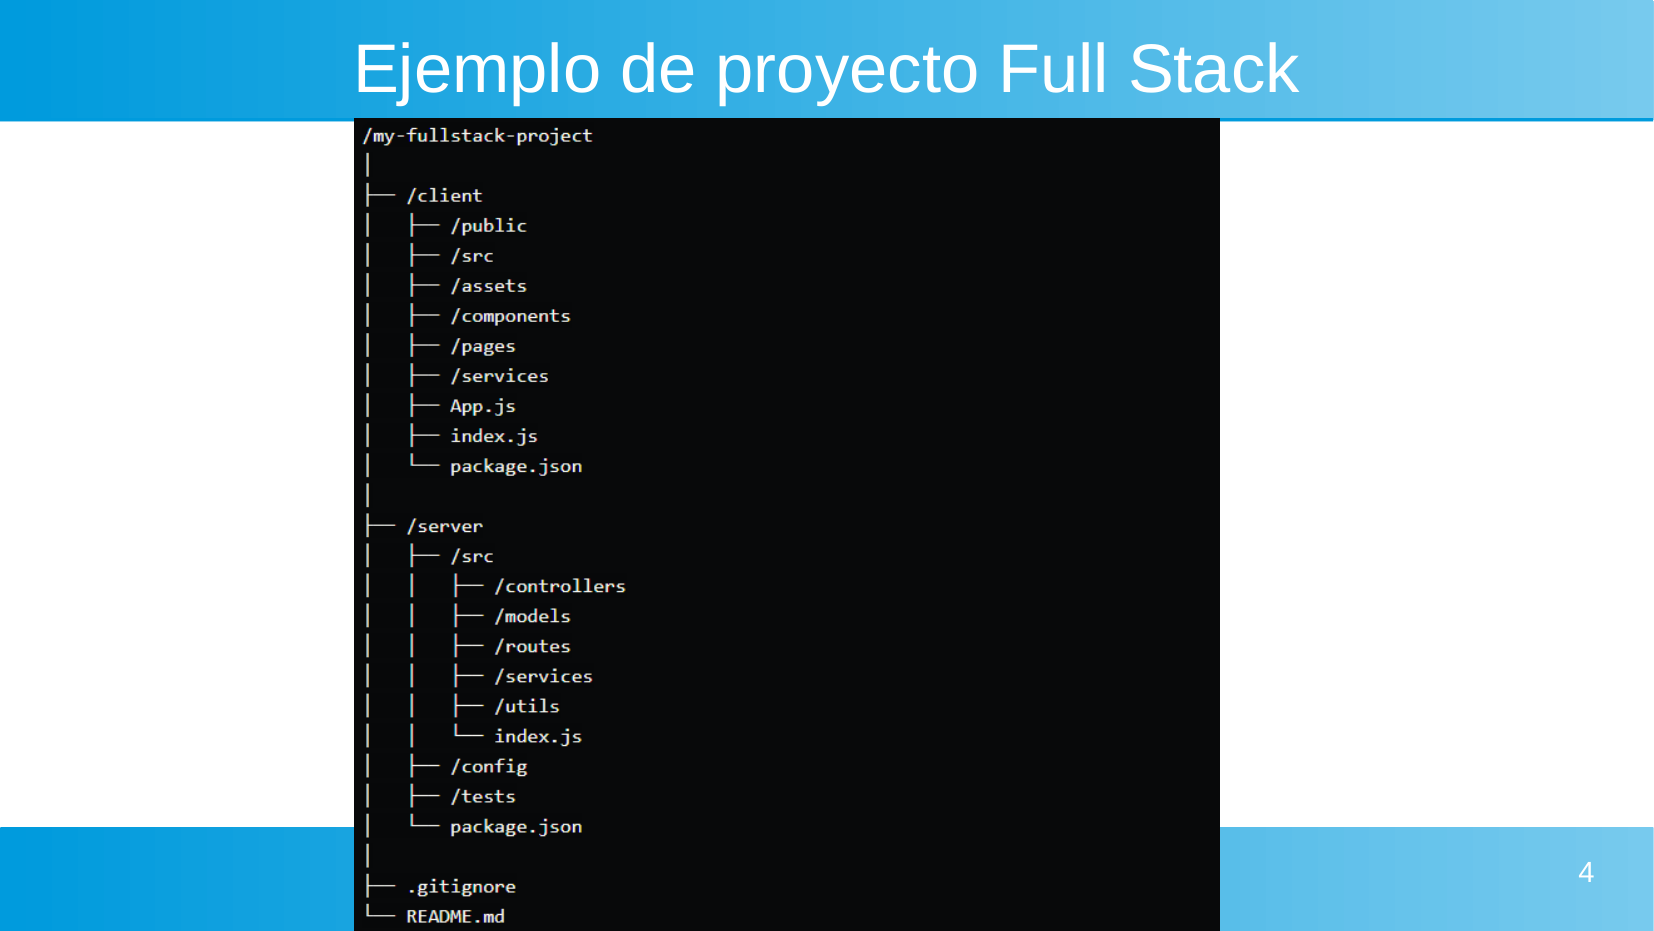

# Ejemplo de proyecto Full Stack
4